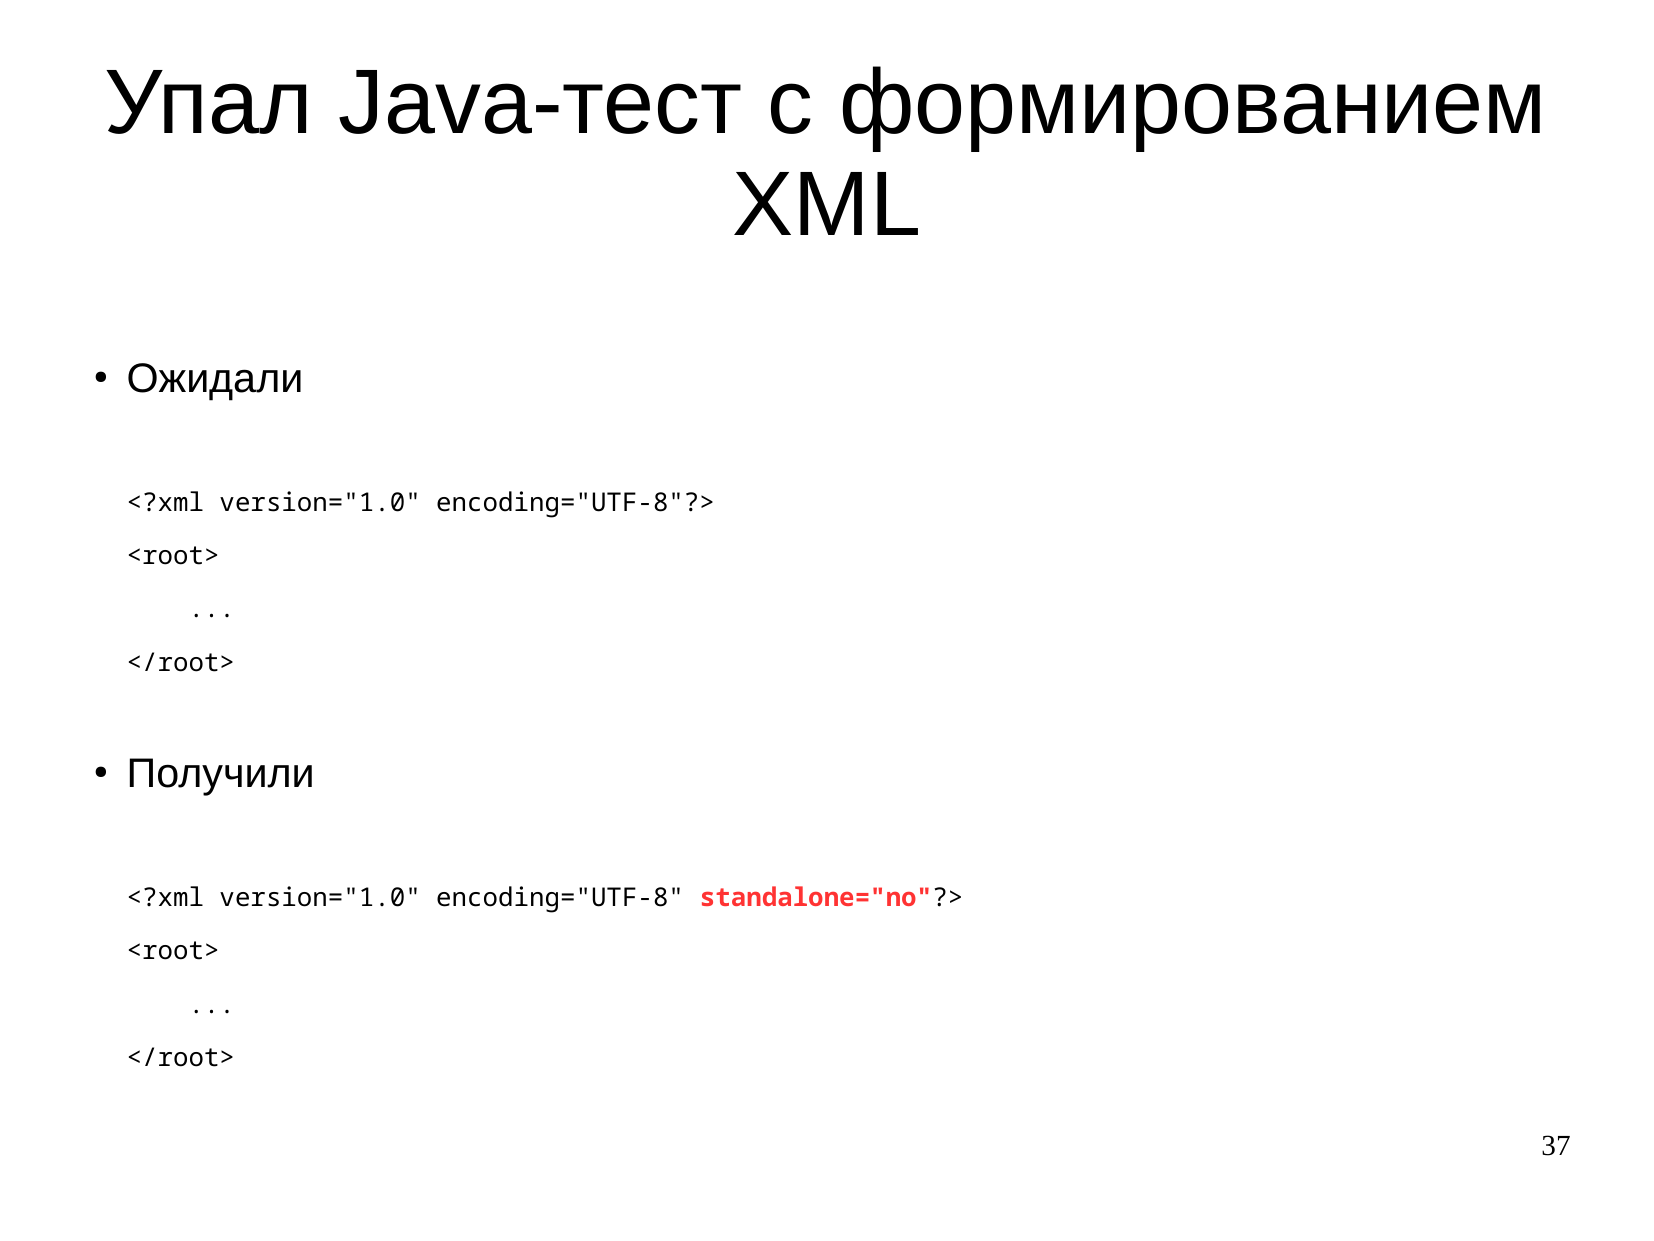

# Упал Java-тест с формированием XML
Ожидали
<?xml version="1.0" encoding="UTF-8"?>
<root>
 ...
</root>
Получили
<?xml version="1.0" encoding="UTF-8" standalone="no"?>
<root>
 ...
</root>
37